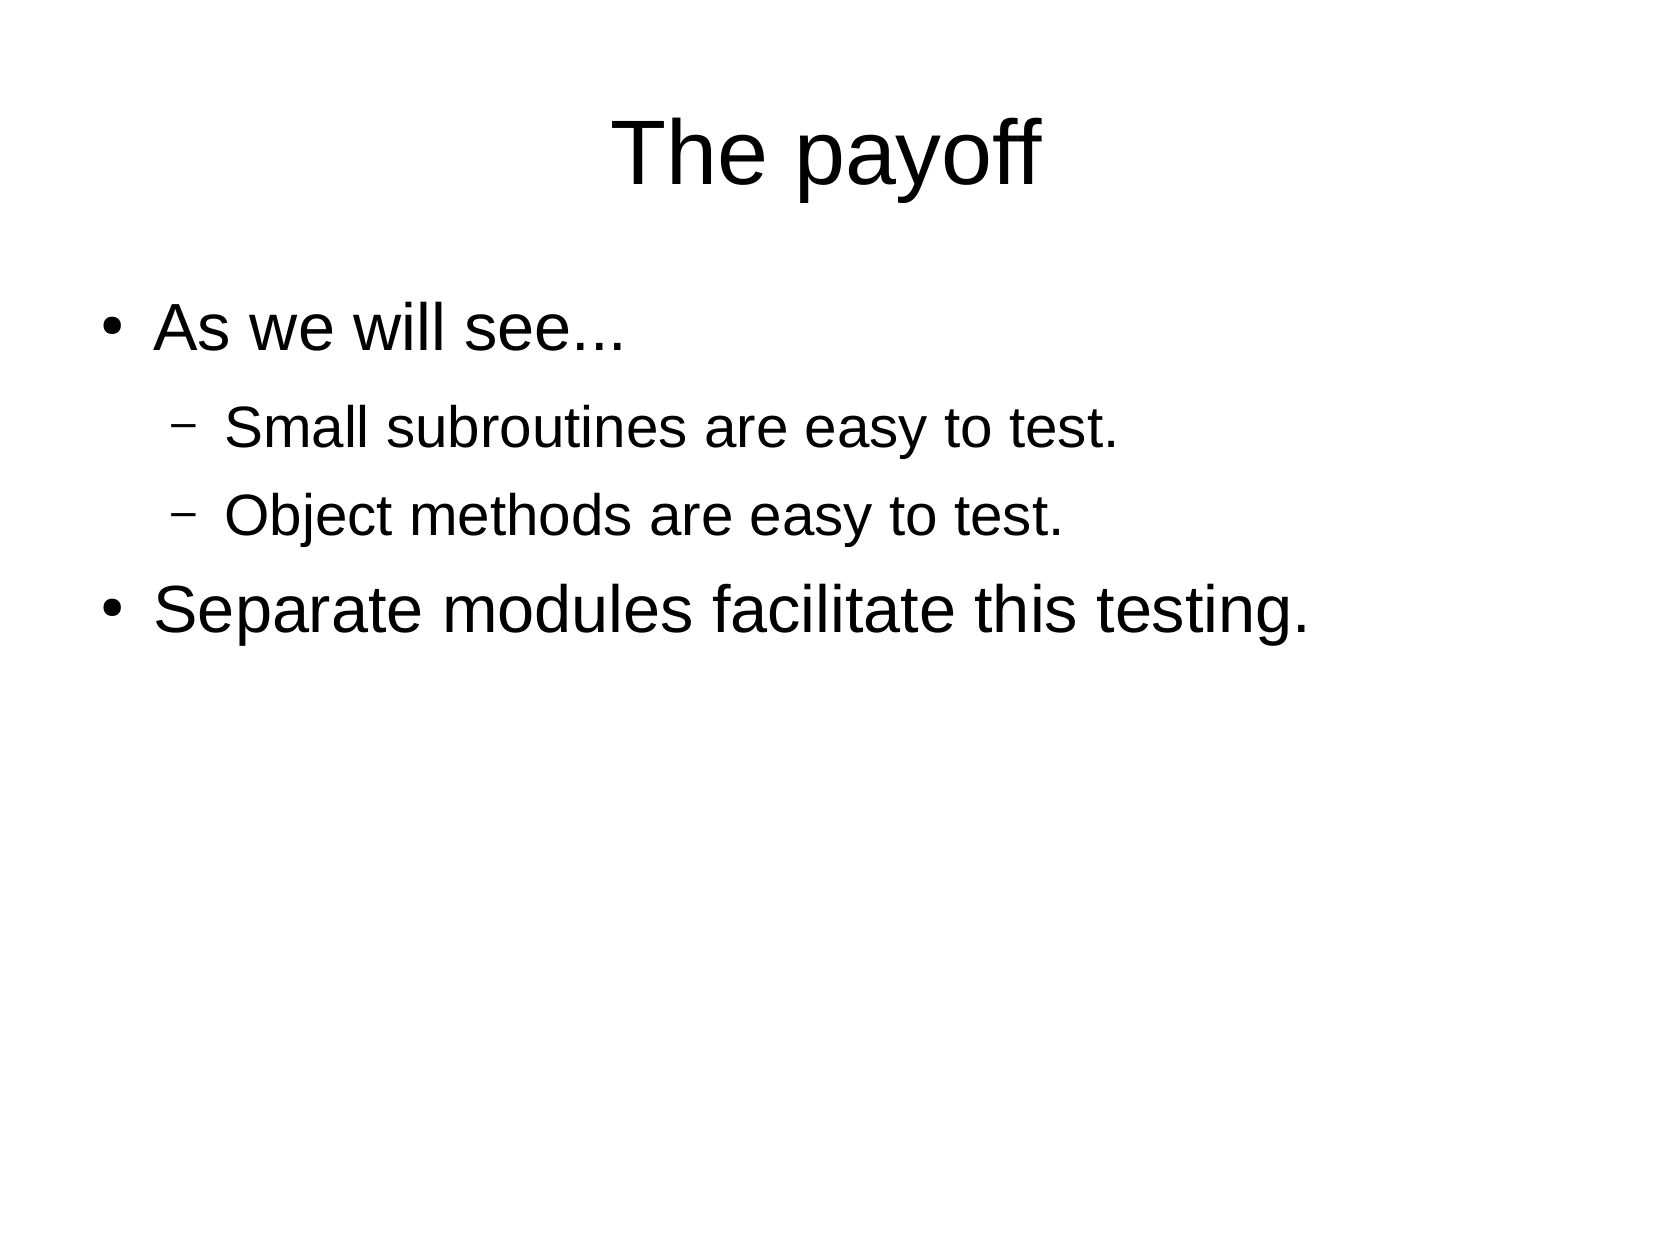

# The payoff
As we will see...
Small subroutines are easy to test.
Object methods are easy to test.
Separate modules facilitate this testing.